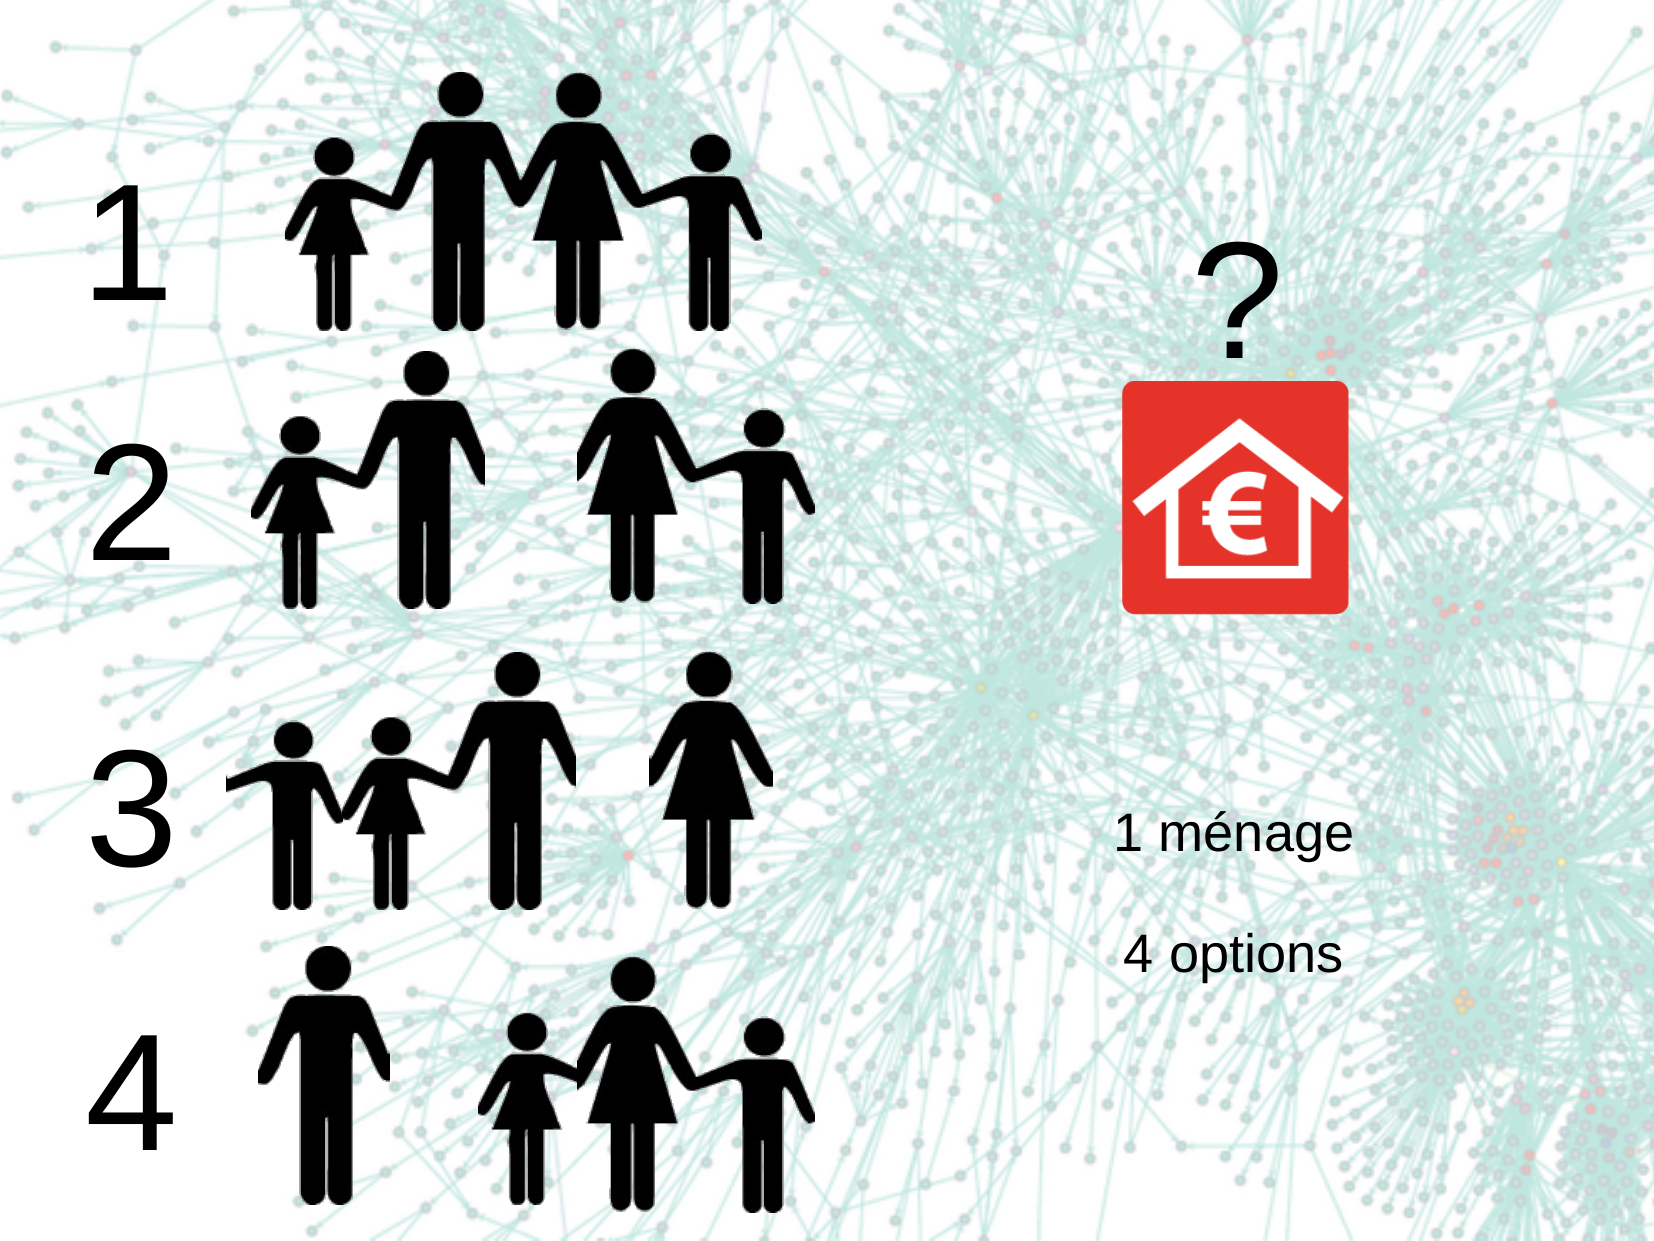

1
?
2
3
1 ménage
4 options
4